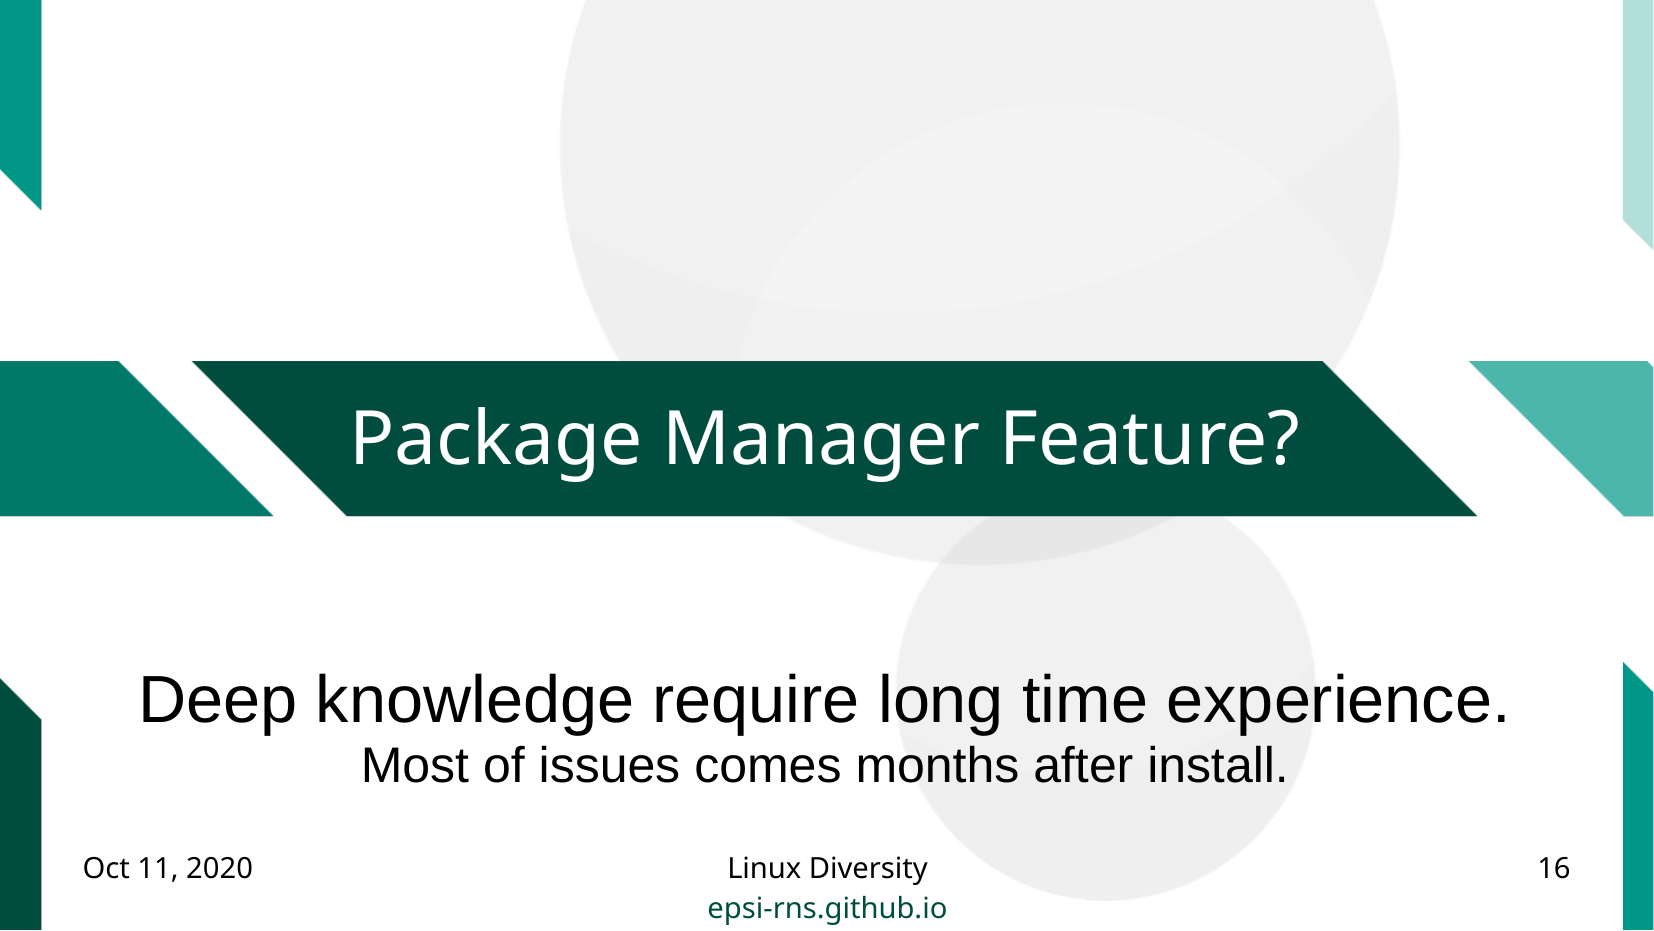

# Package Manager Feature?
Deep knowledge require long time experience.
Most of issues comes months after install.
Oct 11, 2020
Linux Diversity
16